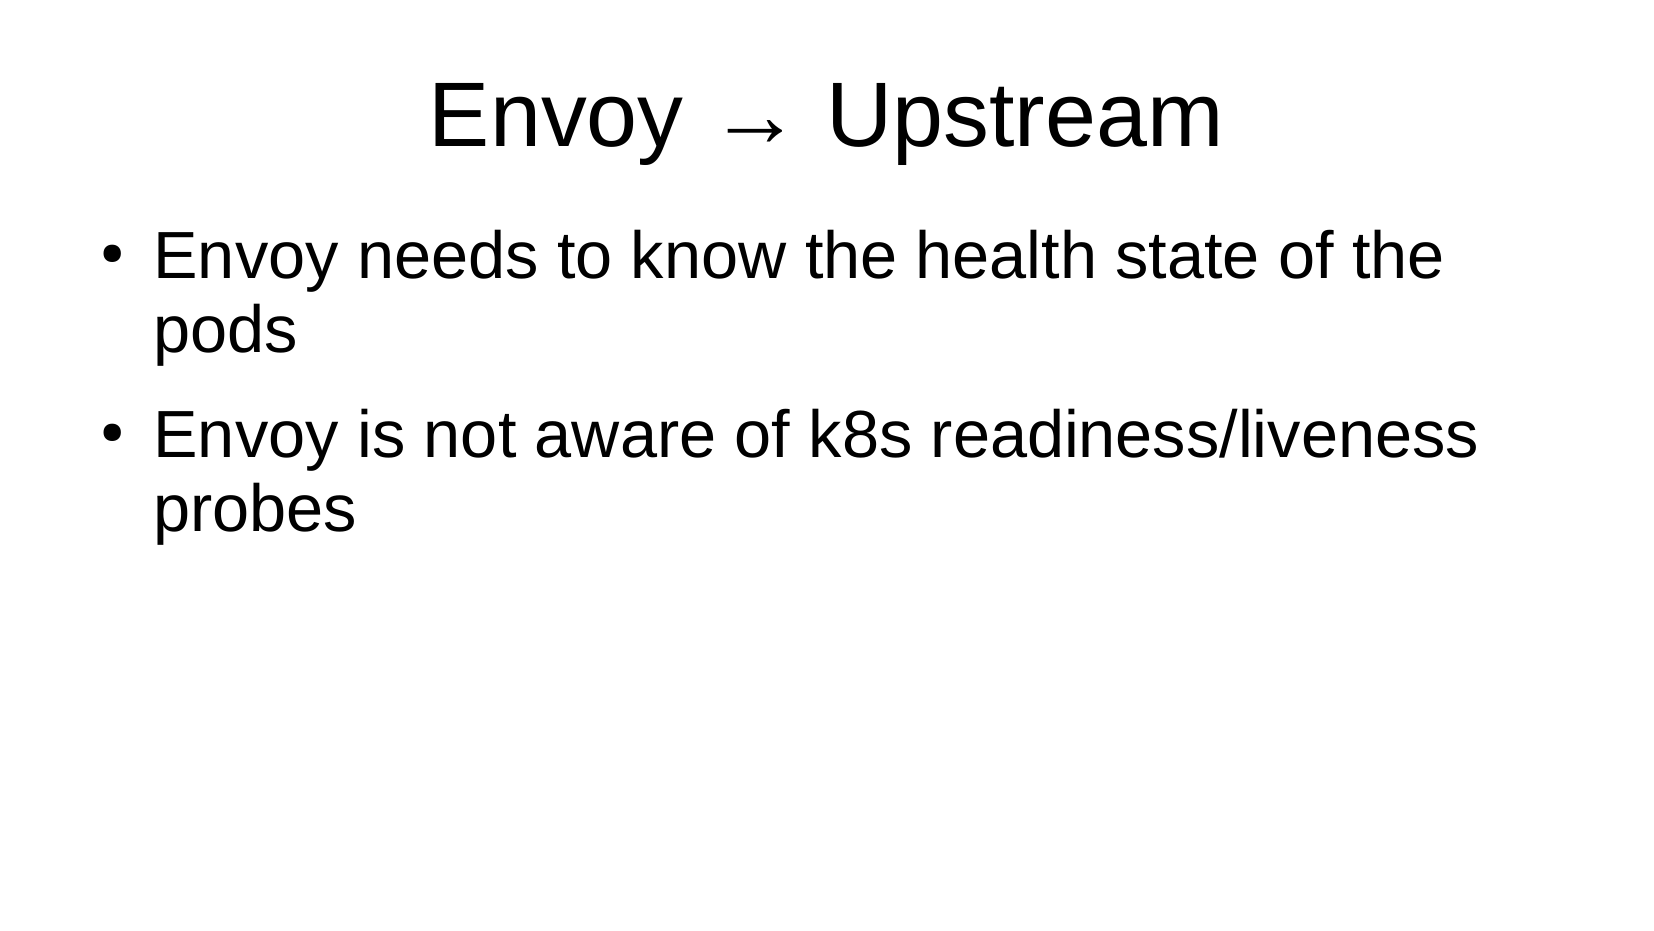

# Envoy → Upstream
Envoy needs to know the health state of the pods
Envoy is not aware of k8s readiness/liveness probes